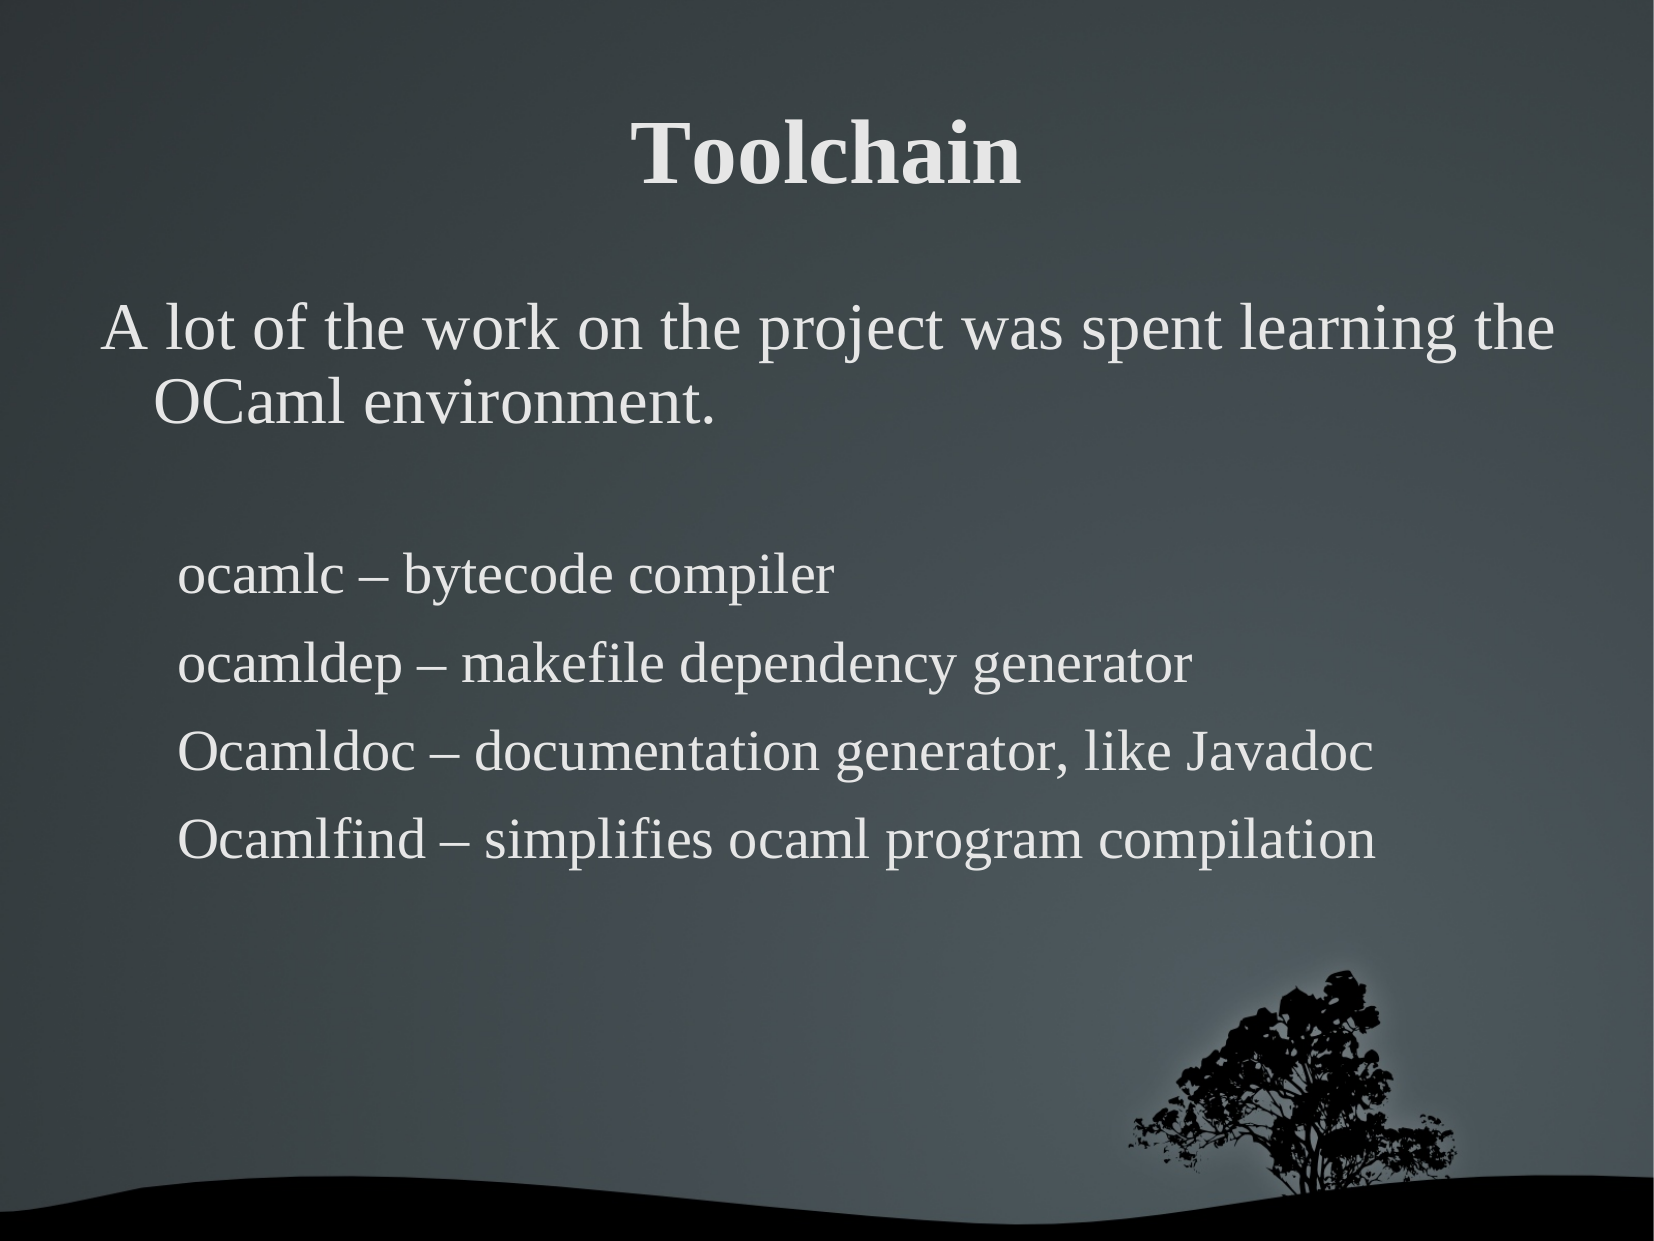

# Toolchain
A lot of the work on the project was spent learning the OCaml environment.
ocamlc – bytecode compiler
ocamldep – makefile dependency generator
Ocamldoc – documentation generator, like Javadoc
Ocamlfind – simplifies ocaml program compilation